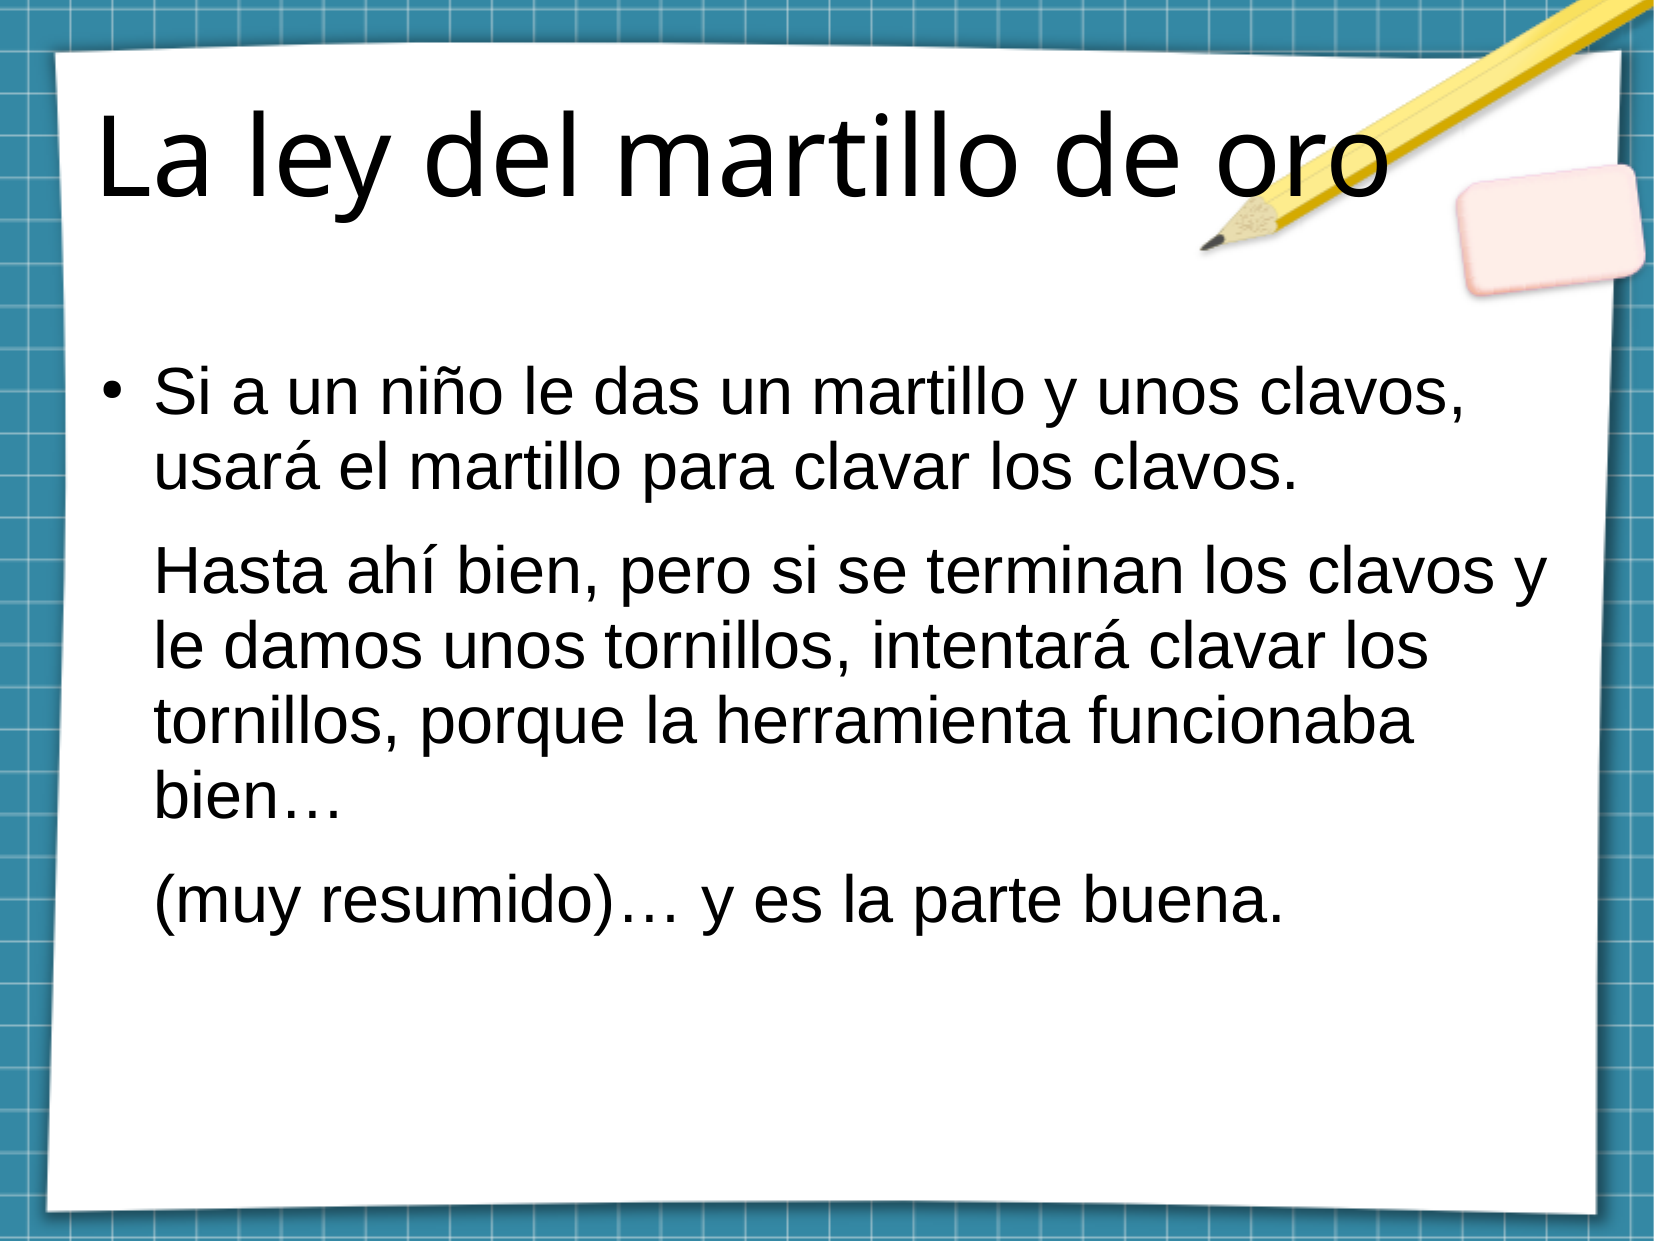

# La ley del martillo de oro
Si a un niño le das un martillo y unos clavos, usará el martillo para clavar los clavos.
Hasta ahí bien, pero si se terminan los clavos y le damos unos tornillos, intentará clavar los tornillos, porque la herramienta funcionaba bien…
(muy resumido)… y es la parte buena.